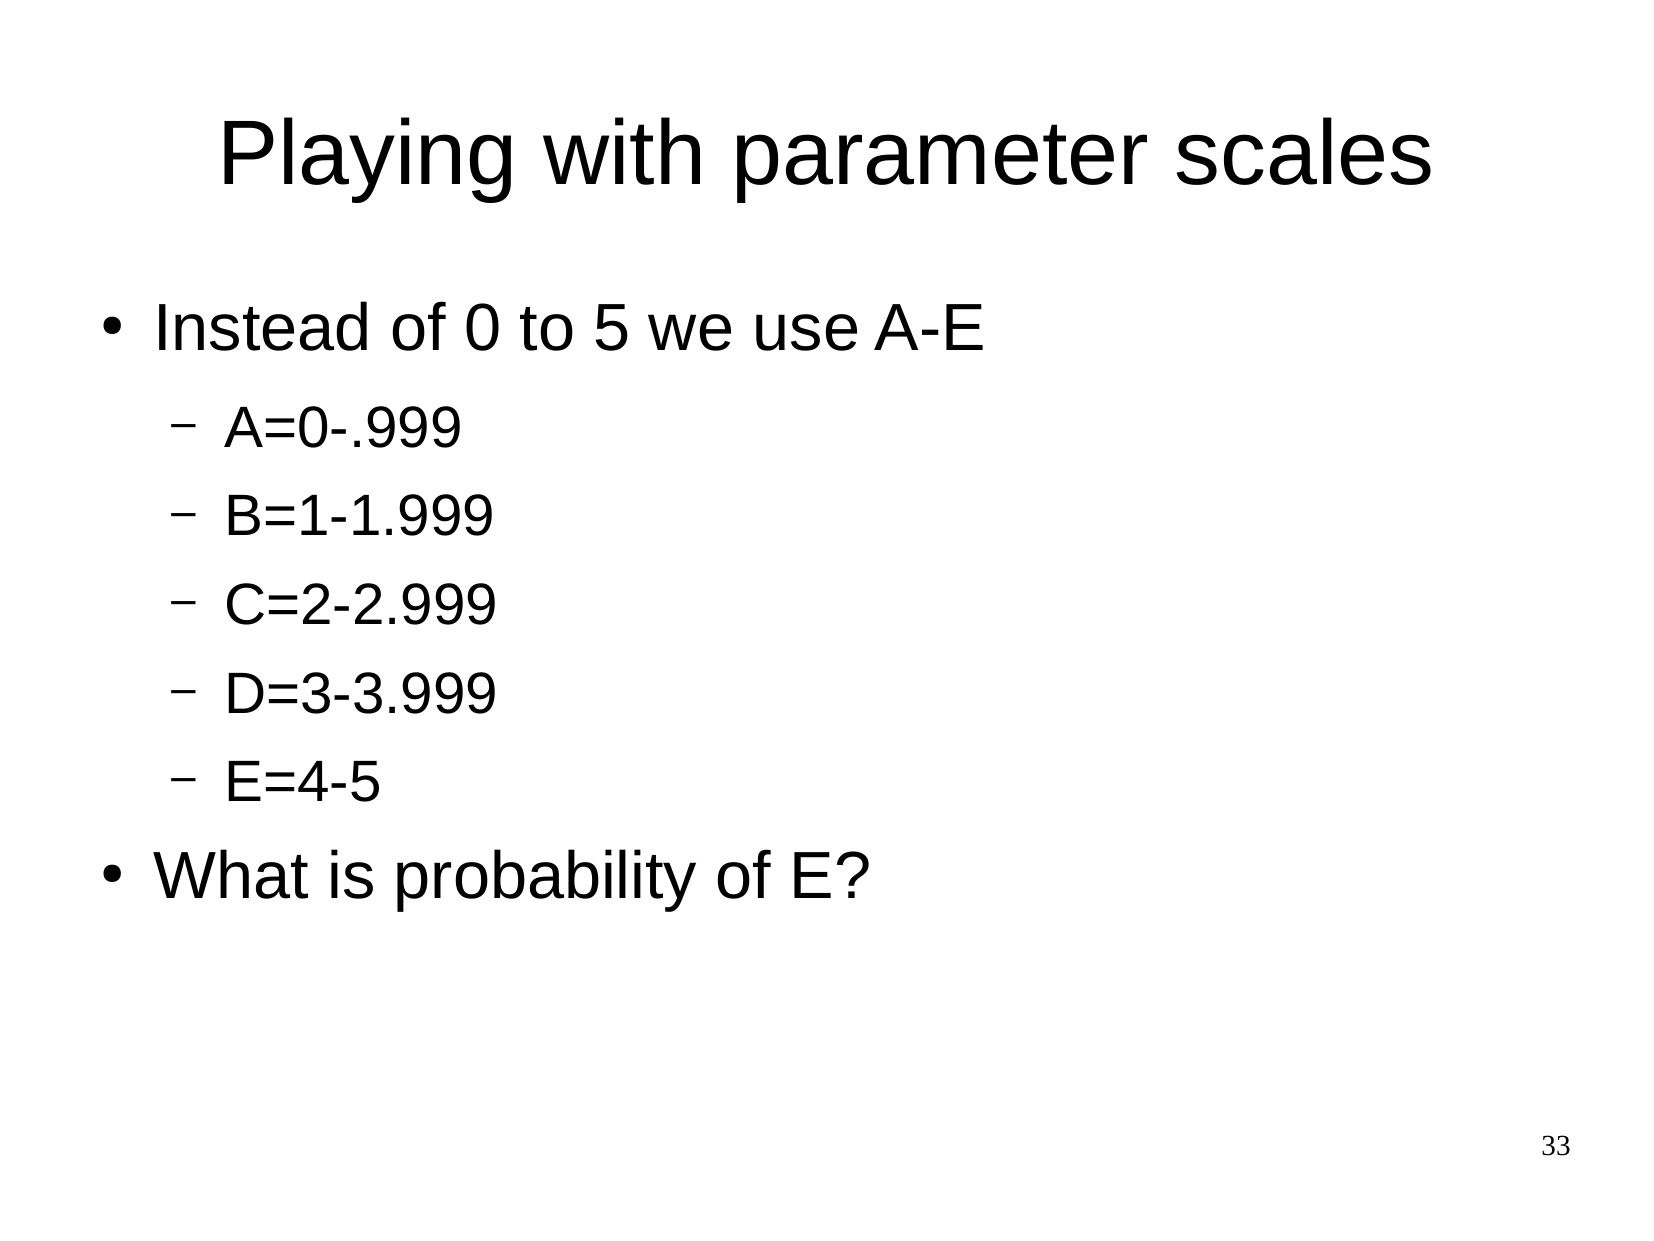

# Playing with parameter scales
Instead of 0 to 5 we use A-E
A=0-.999
B=1-1.999
C=2-2.999
D=3-3.999
E=4-5
What is probability of E?
33